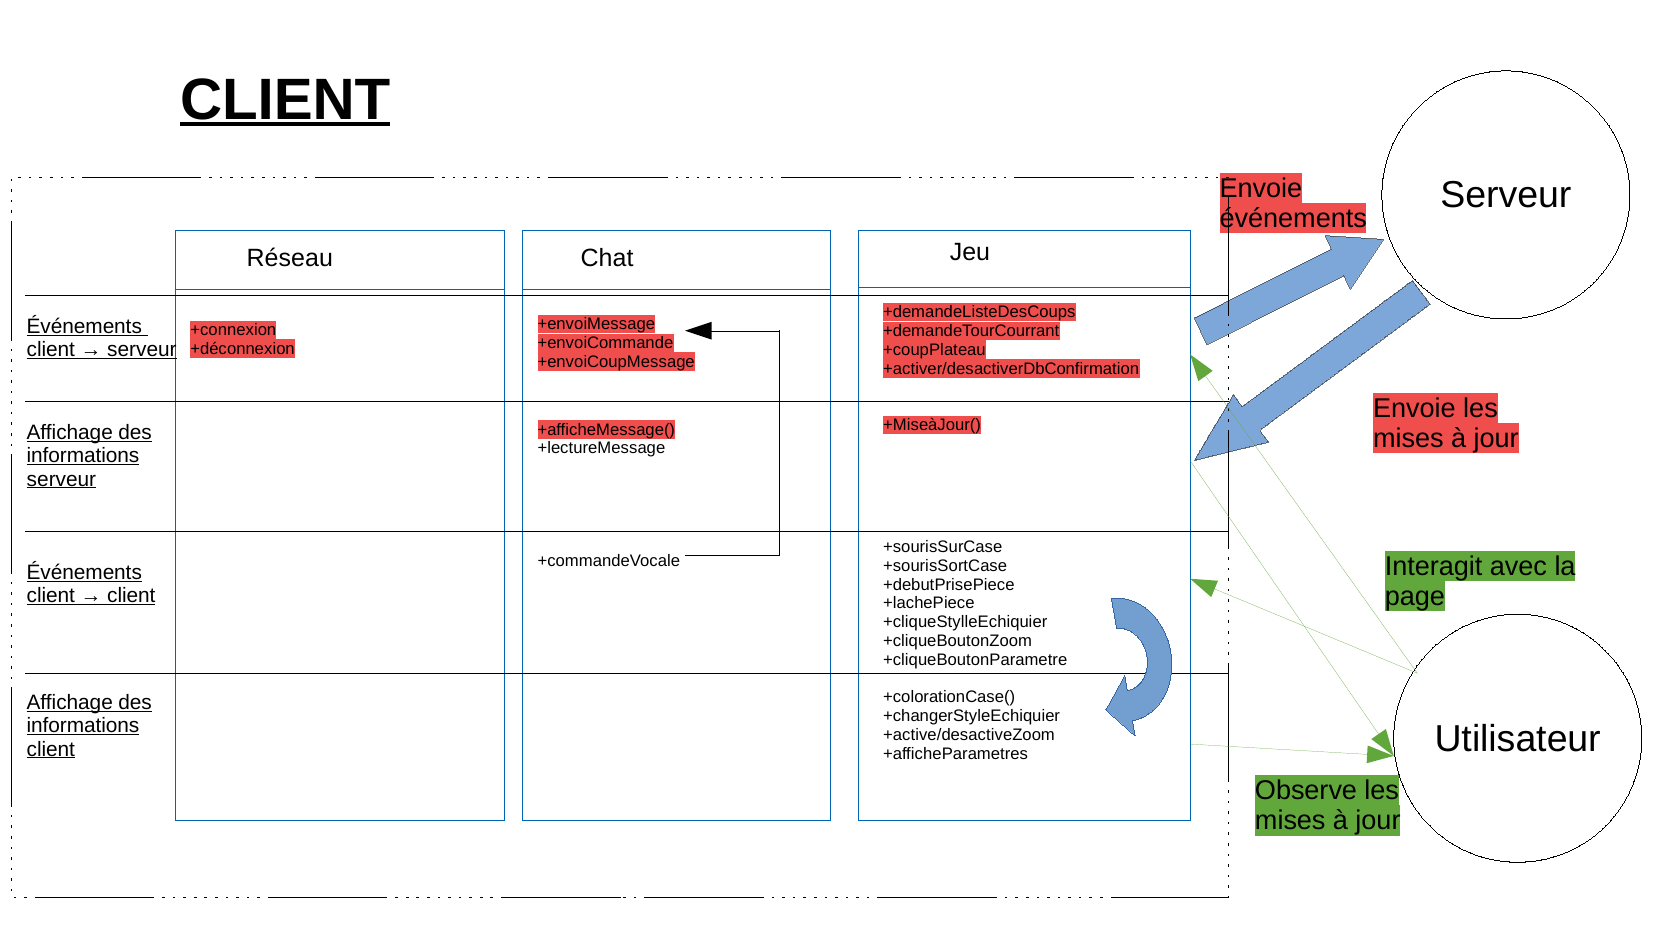

CLIENT
Serveur
Envoie événements
Jeu
Réseau
Chat
+demandeListeDesCoups
+demandeTourCourrant
+coupPlateau
+activer/desactiverDbConfirmation
+MiseàJour()
+sourisSurCase
+sourisSortCase
+debutPrisePiece
+lachePiece
+cliqueStylleEchiquier
+cliqueBoutonZoom
+cliqueBoutonParametre
+colorationCase()
+changerStyleEchiquier
+active/desactiveZoom
+afficheParametres
Événements
client → serveur
+envoiMessage
+envoiCommande
+envoiCoupMessage
+envoiMessage
+envoiCommande
+envoiCoupMessage
+connexion
+déconnexion
Envoie les mises à jour
+afficheMessage()
+lectureMessage
+commandeVocale
Affichage des informations serveur
Interagit avec la page
Événements client → client
Utilisateur
Affichage des informations client
Observe les mises à jour